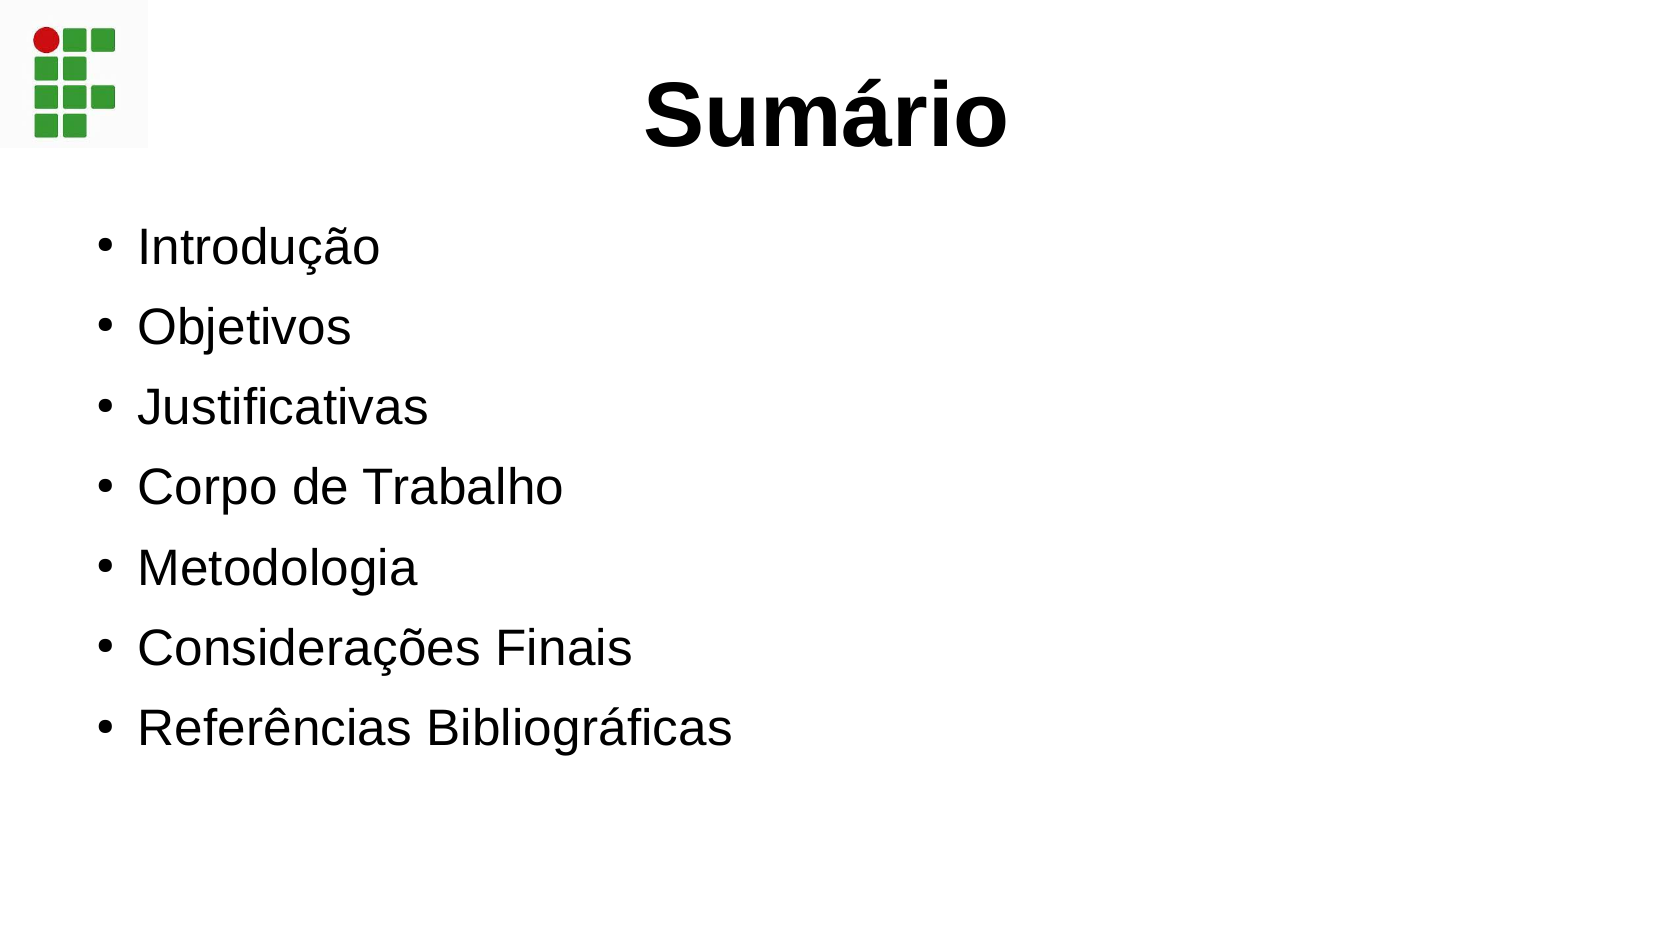

# Sumário
Introdução
Objetivos
Justificativas
Corpo de Trabalho
Metodologia
Considerações Finais
Referências Bibliográficas